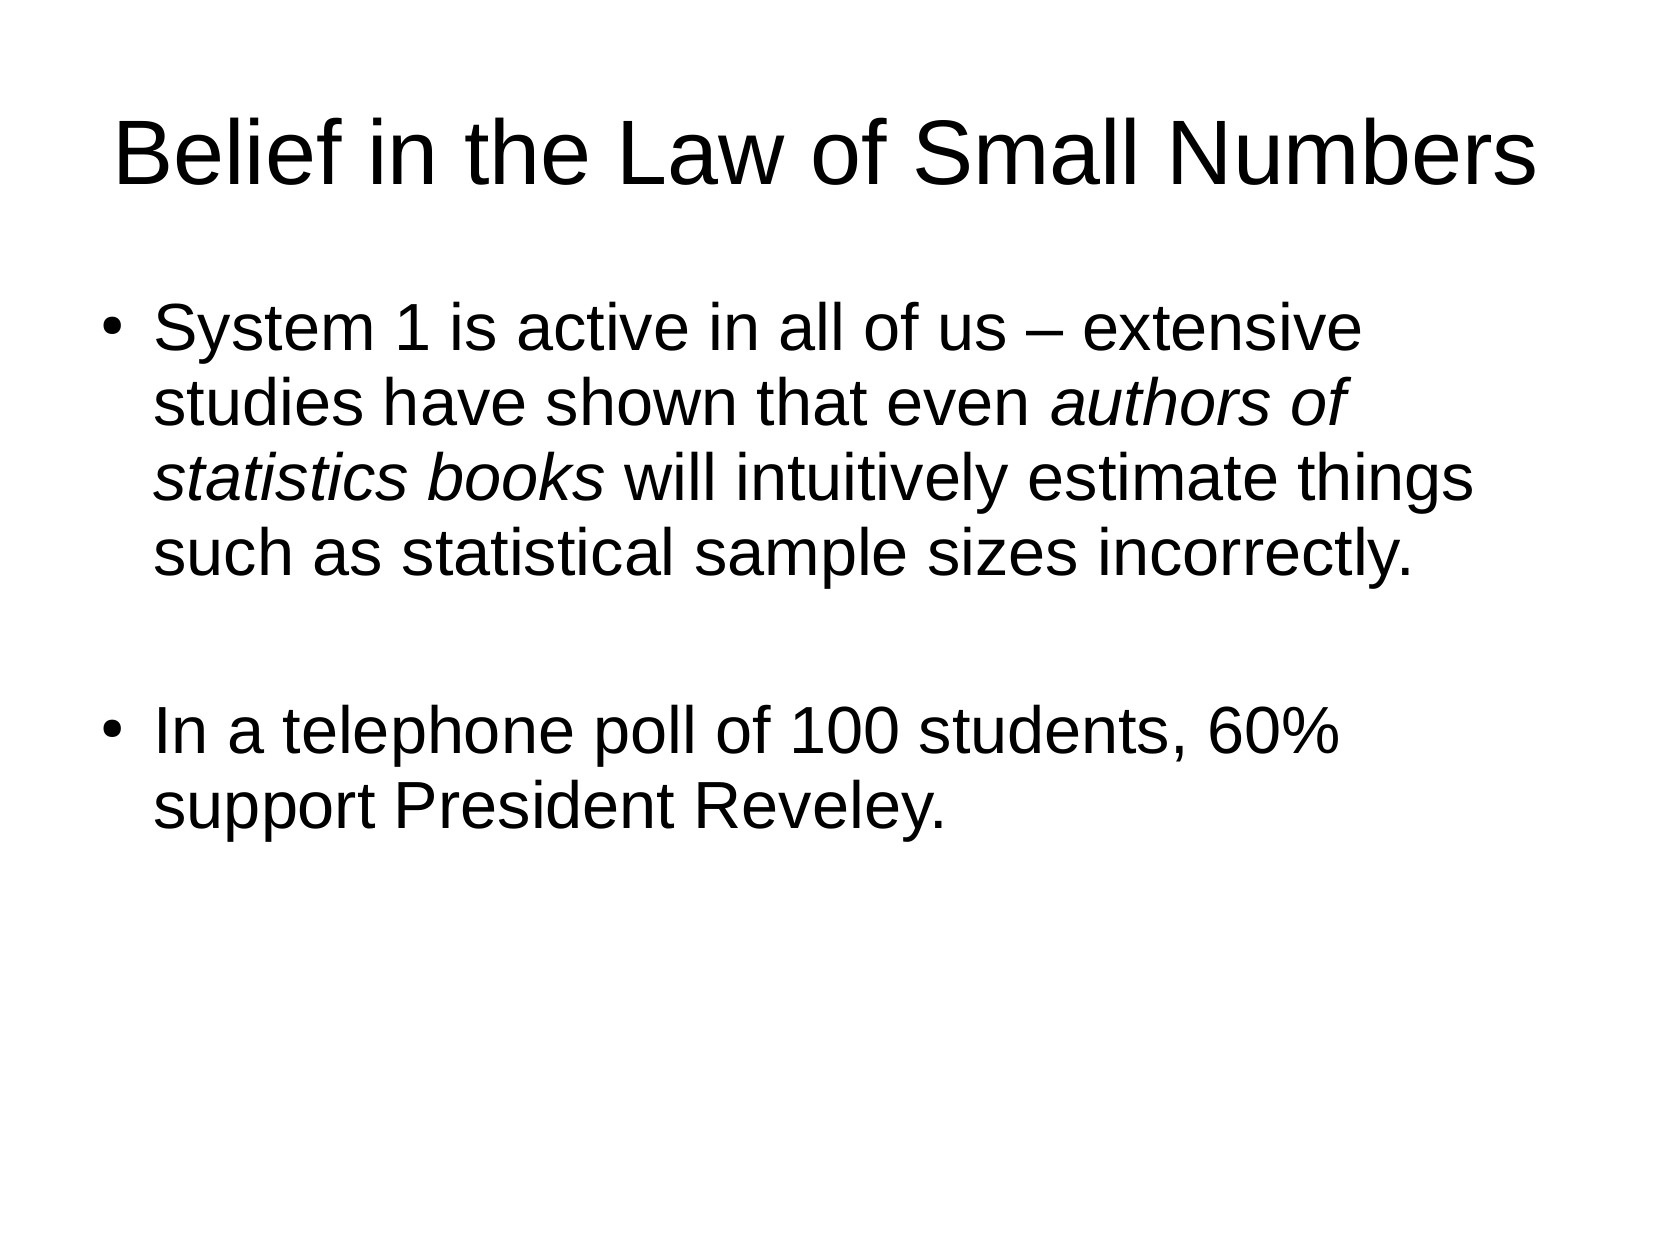

# Belief in the Law of Small Numbers
System 1 is active in all of us – extensive studies have shown that even authors of statistics books will intuitively estimate things such as statistical sample sizes incorrectly.
In a telephone poll of 100 students, 60% support President Reveley.